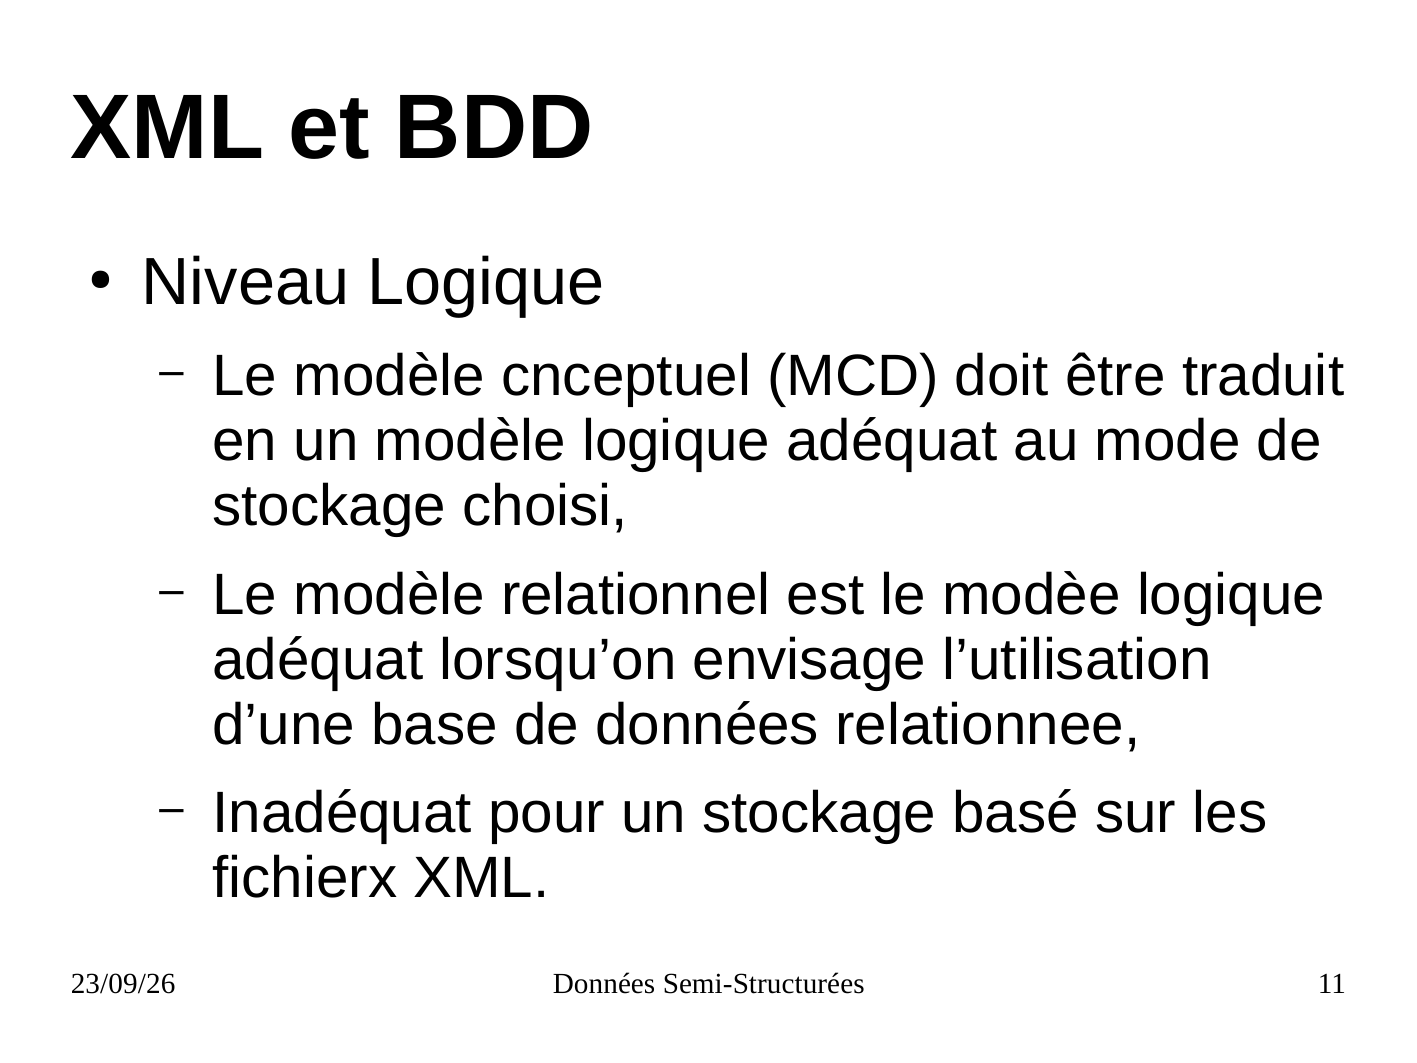

# XML et BDD
Niveau Logique
Le modèle cnceptuel (MCD) doit être traduit en un modèle logique adéquat au mode de stockage choisi,
Le modèle relationnel est le modèe logique adéquat lorsqu’on envisage l’utilisation d’une base de données relationnee,
Inadéquat pour un stockage basé sur les fichierx XML.
Données Semi-Structurées
11